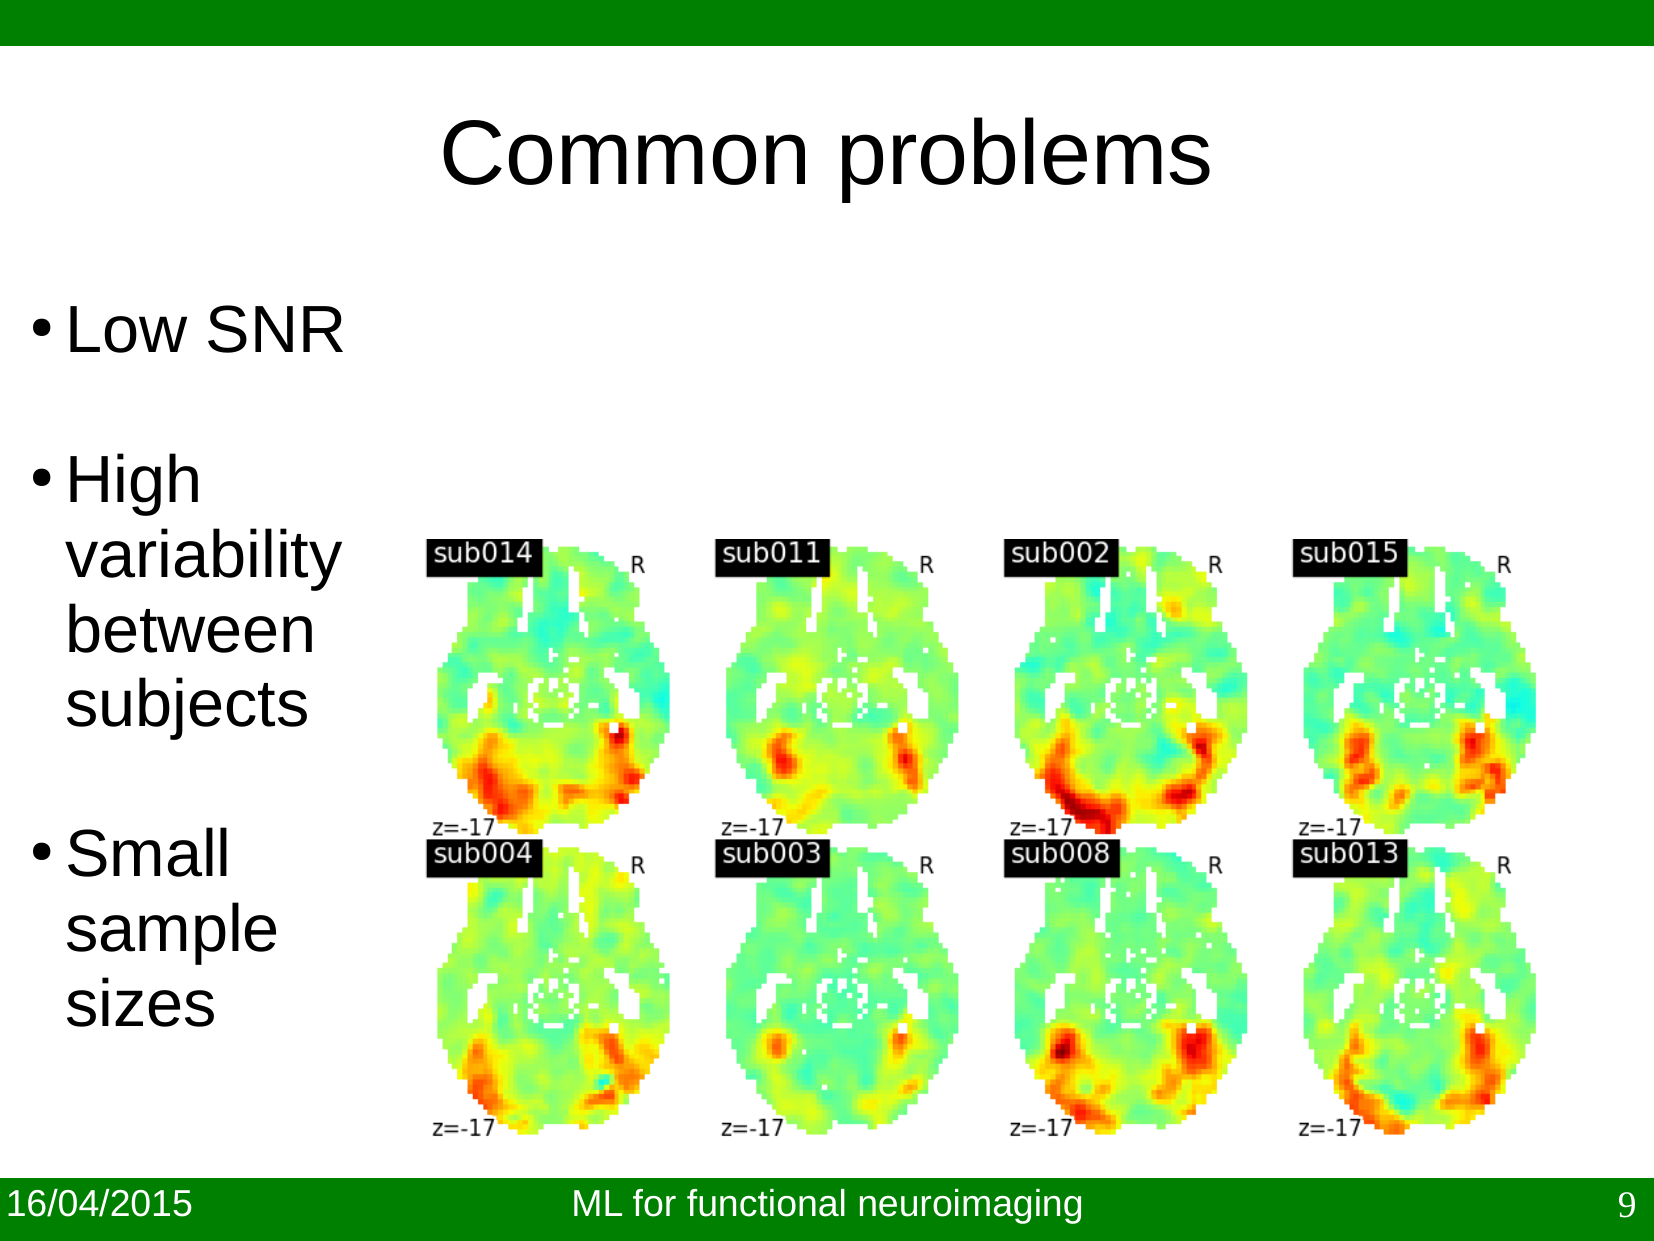

# Common problems
Low SNR
High variability between subjects
Small sample sizes
9